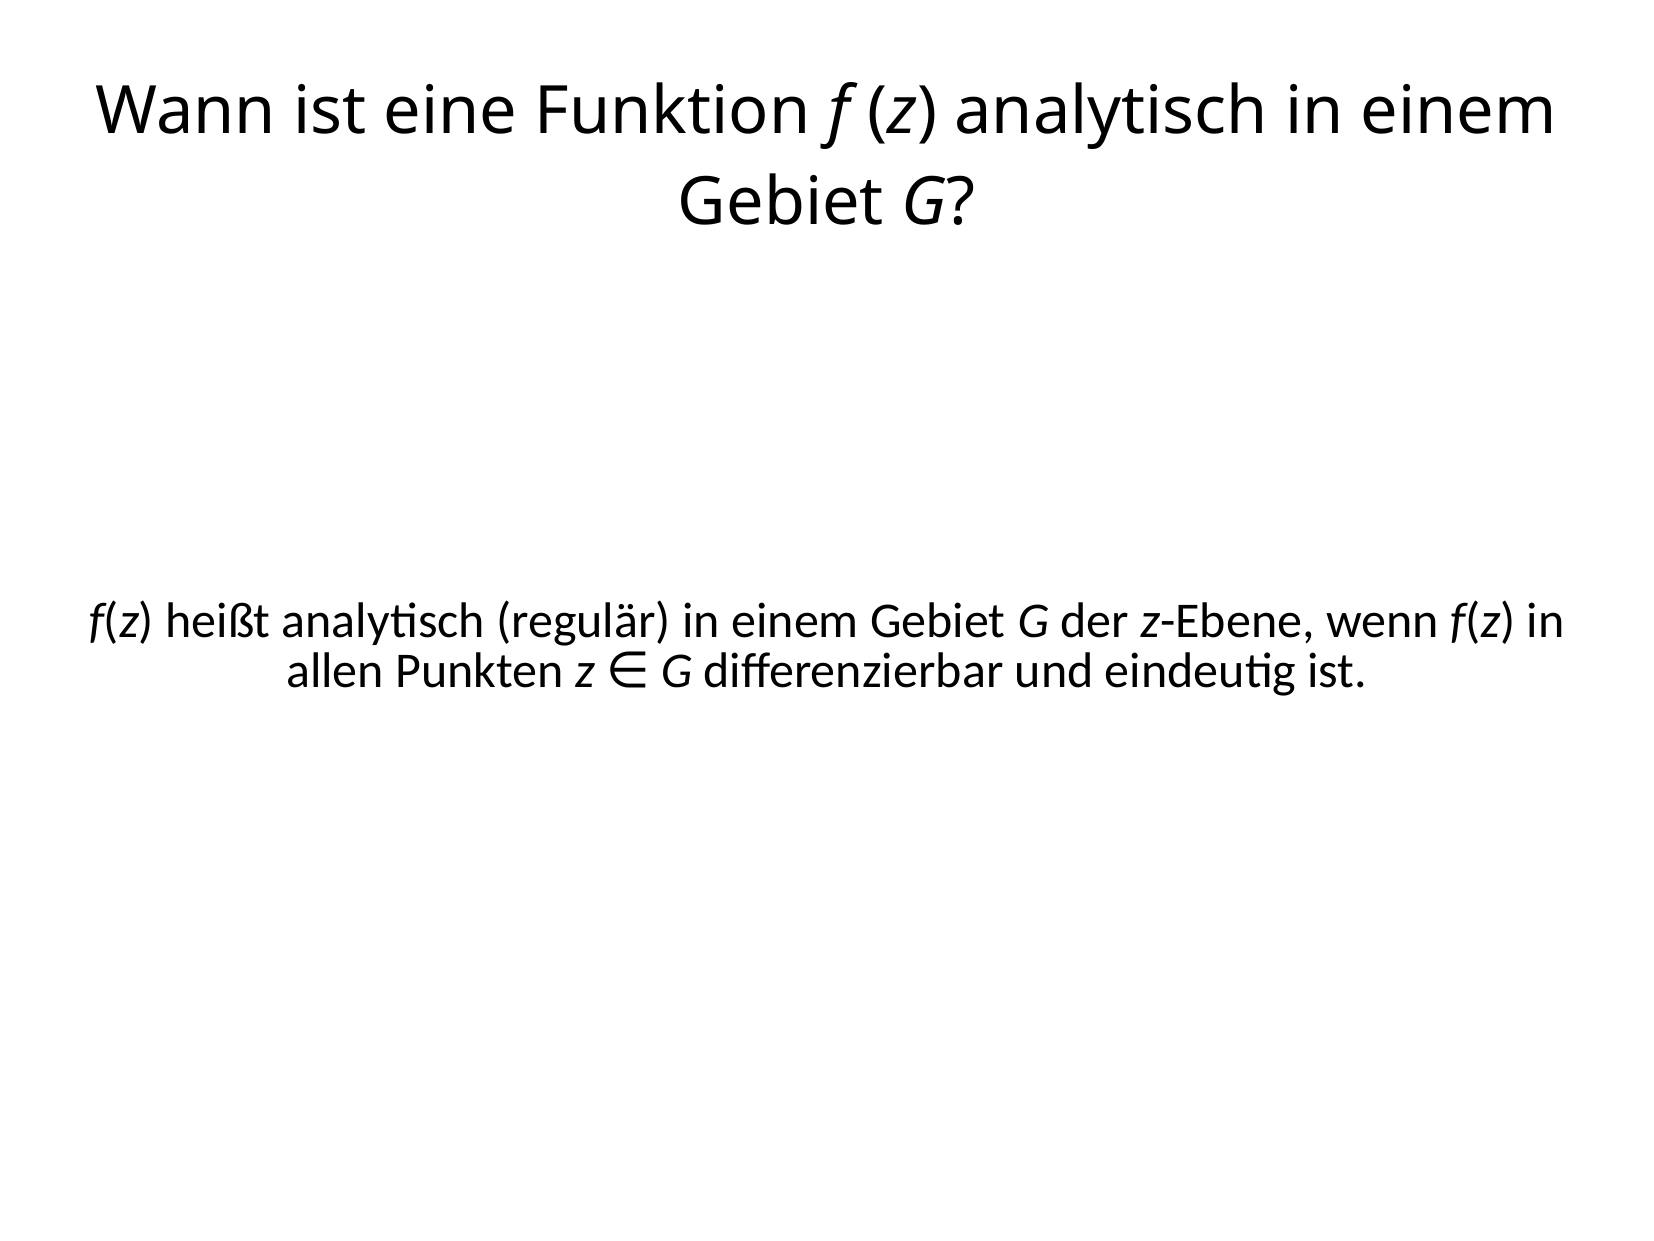

# Wann ist eine Funktion f (z) analytisch in einem Gebiet G?
f(z) heißt analytisch (regulär) in einem Gebiet G der z-Ebene, wenn f(z) in allen Punkten z ∈ G differenzierbar und eindeutig ist.